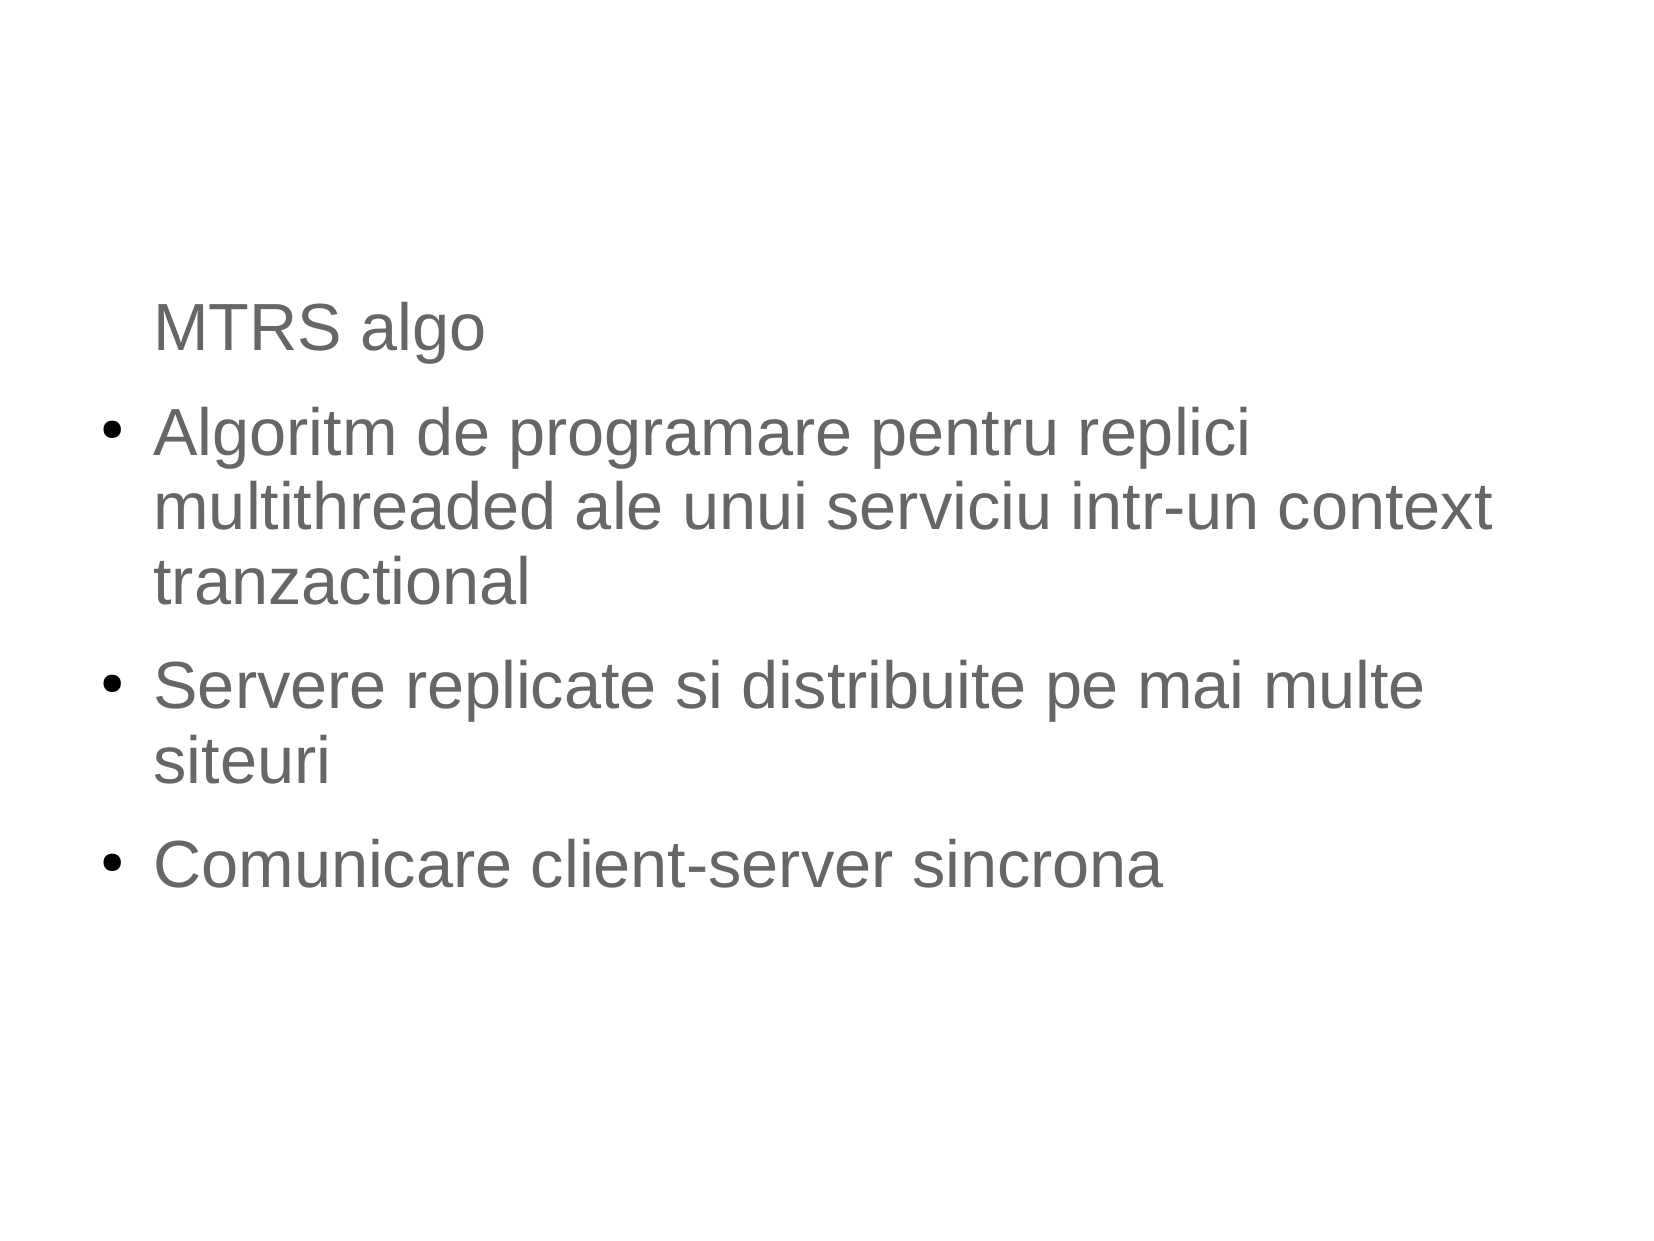

#
MTRS algo
Algoritm de programare pentru replici multithreaded ale unui serviciu intr-un context tranzactional
Servere replicate si distribuite pe mai multe siteuri
Comunicare client-server sincrona